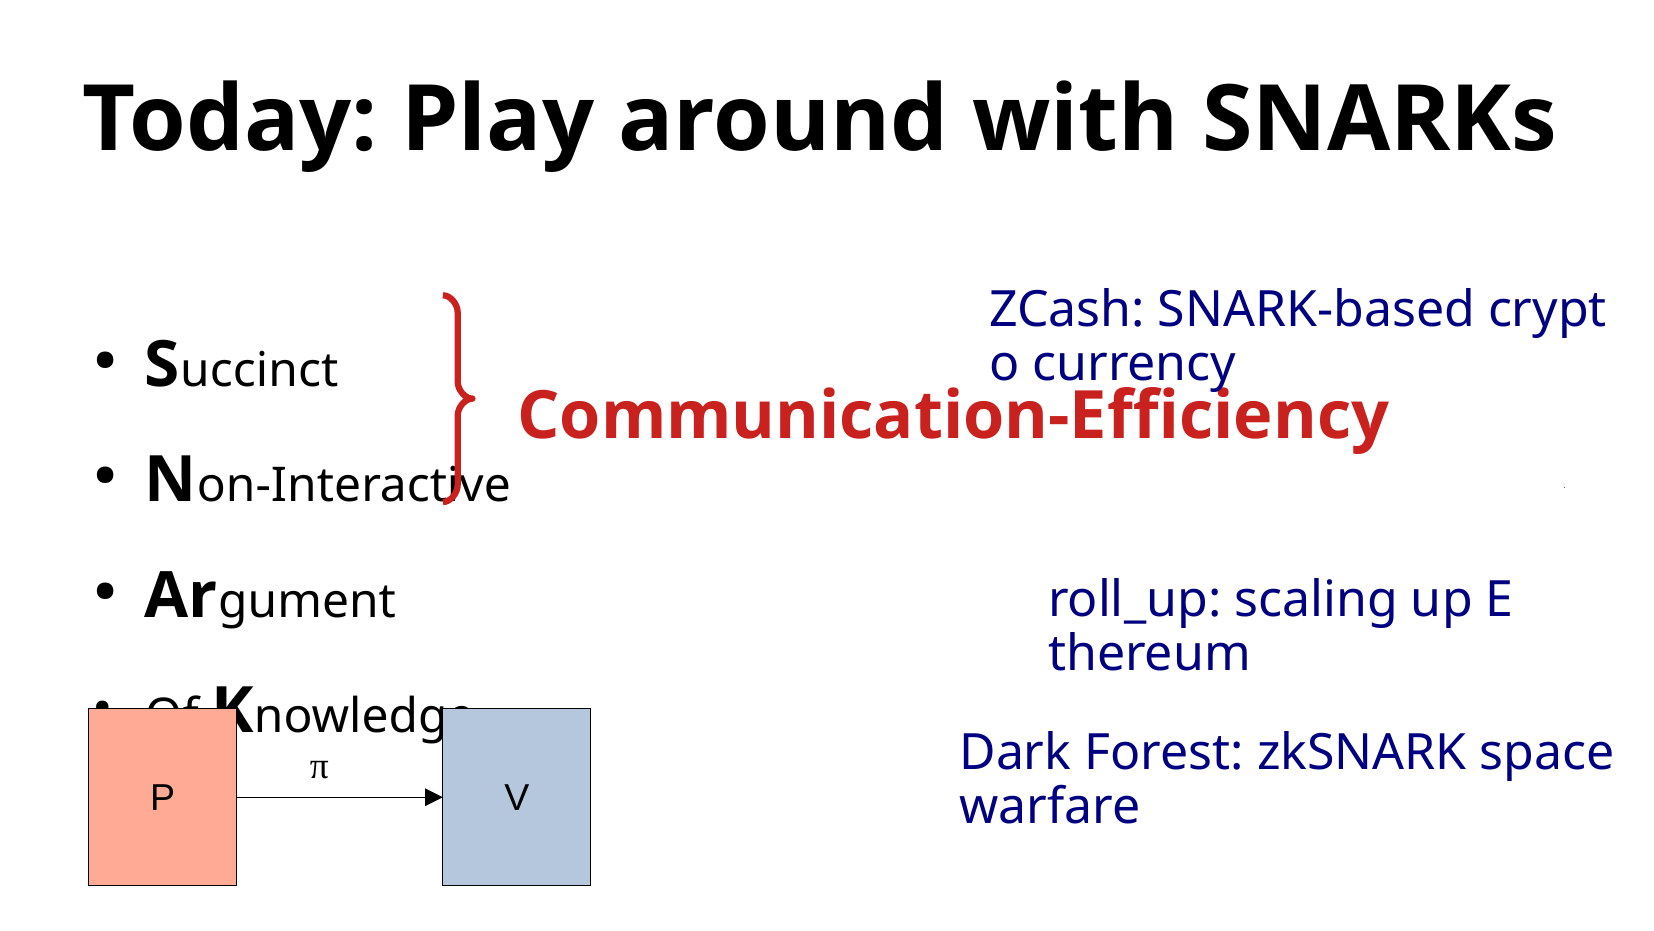

# Today: Play around with SNARKs
Succinct
Non-Interactive
Argument
Of Knowledge
ZCash: SNARK-based crypto currency
Communication-Efficiency
roll_up: scaling up Ethereum
P
V
Dark Forest: zkSNARK space warfare
π